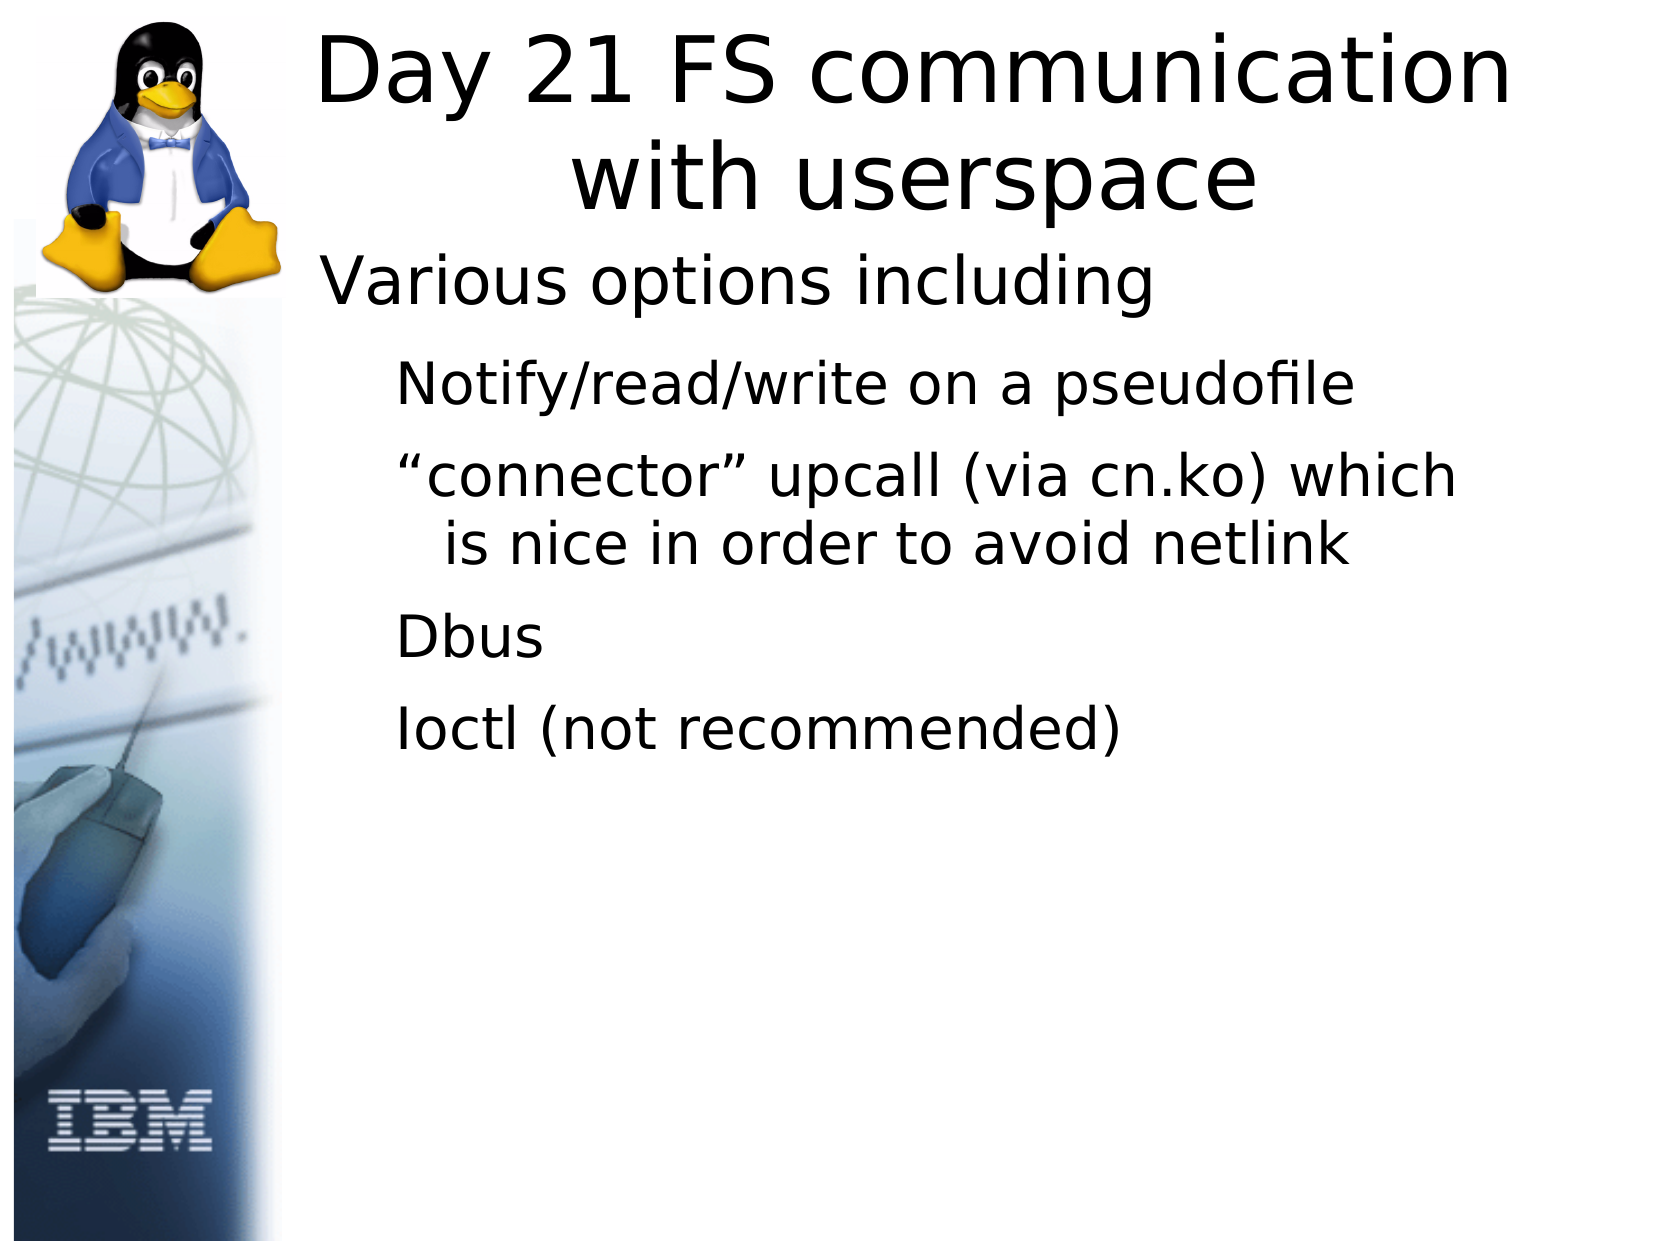

# Day 21 FS communication with userspace
Various options including
Notify/read/write on a pseudofile
“connector” upcall (via cn.ko) which is nice in order to avoid netlink
Dbus
Ioctl (not recommended)